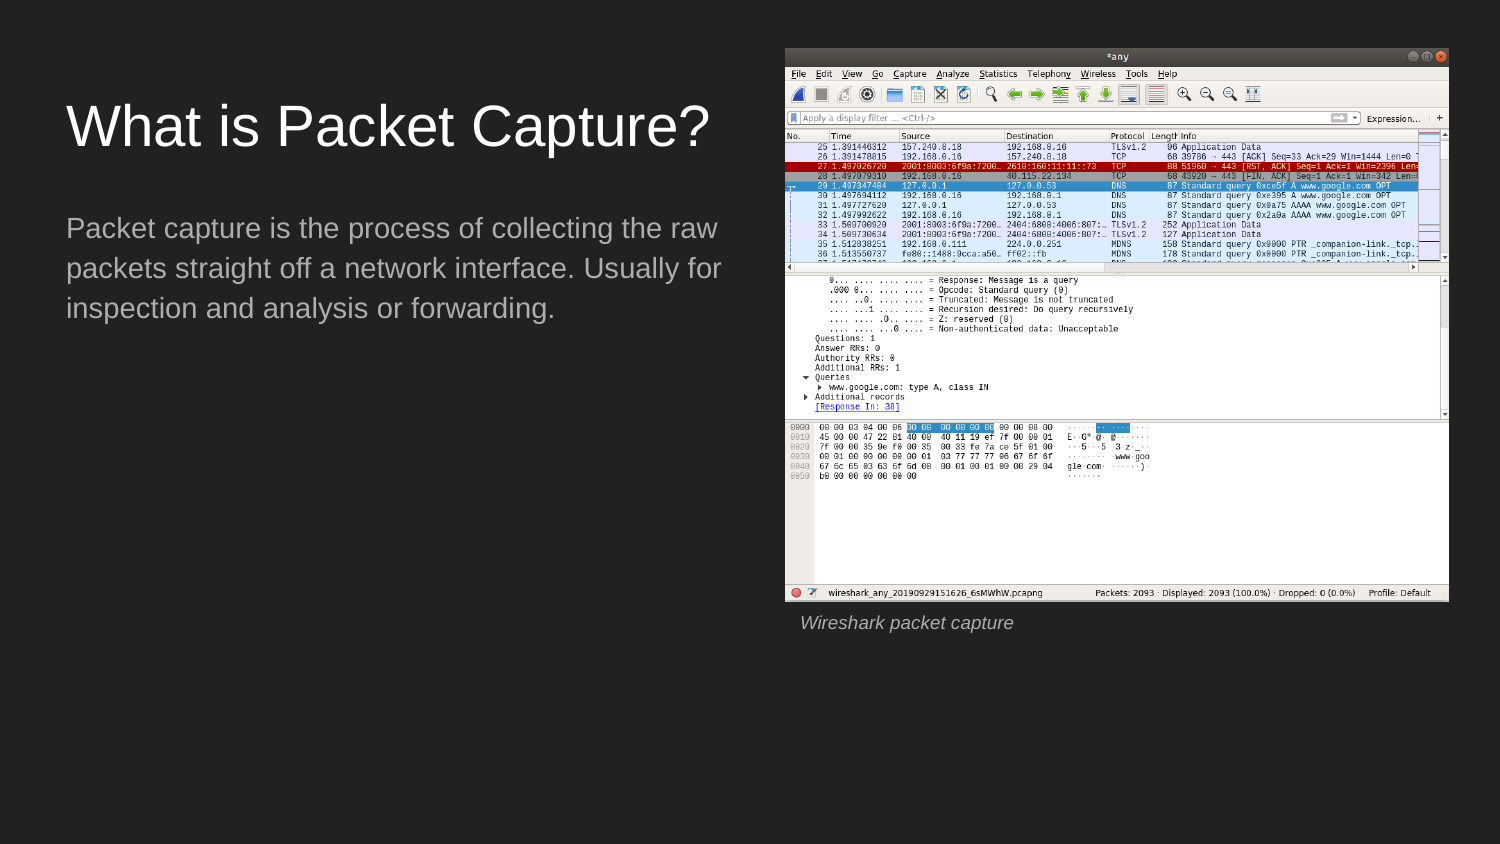

# What is Packet Capture?
Packet capture is the process of collecting the raw packets straight off a network interface. Usually for inspection and analysis or forwarding.
Wireshark packet capture